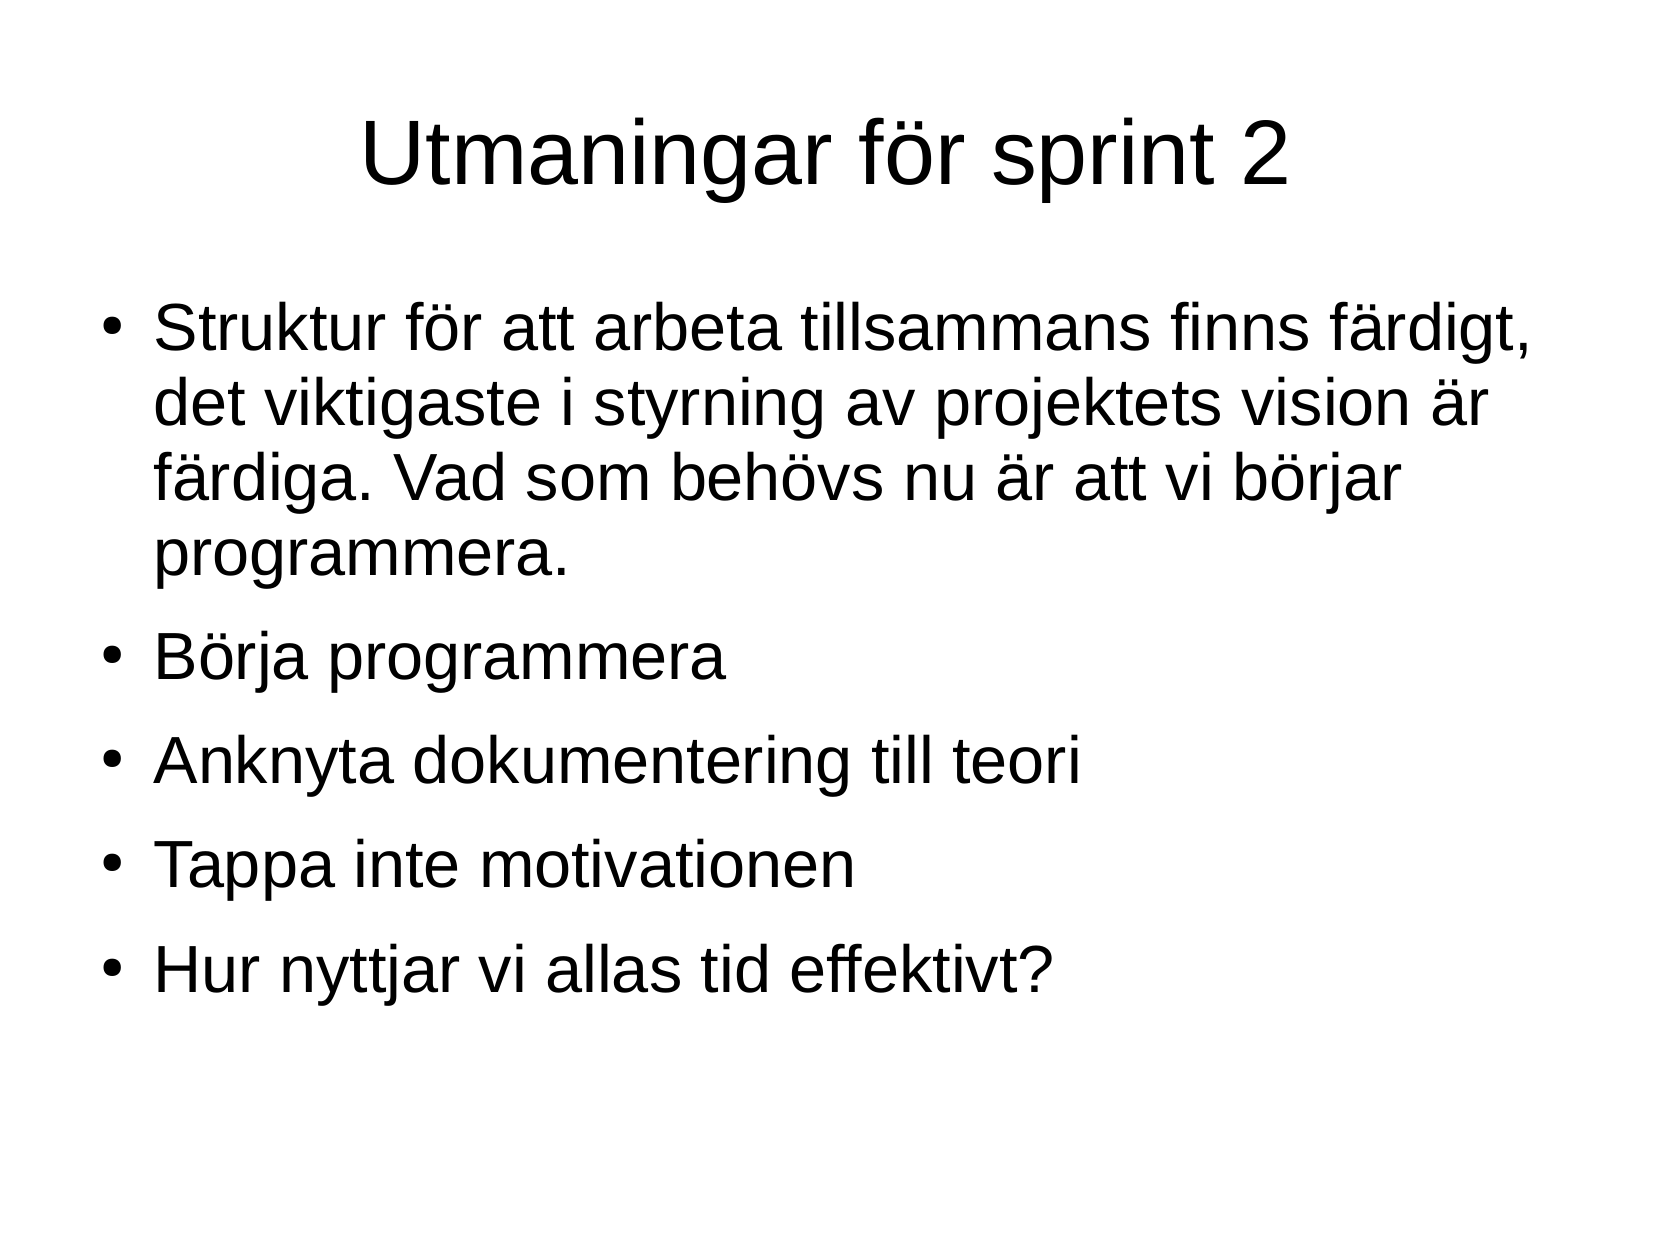

# Utmaningar för sprint 2
Struktur för att arbeta tillsammans finns färdigt, det viktigaste i styrning av projektets vision är färdiga. Vad som behövs nu är att vi börjar programmera.
Börja programmera
Anknyta dokumentering till teori
Tappa inte motivationen
Hur nyttjar vi allas tid effektivt?